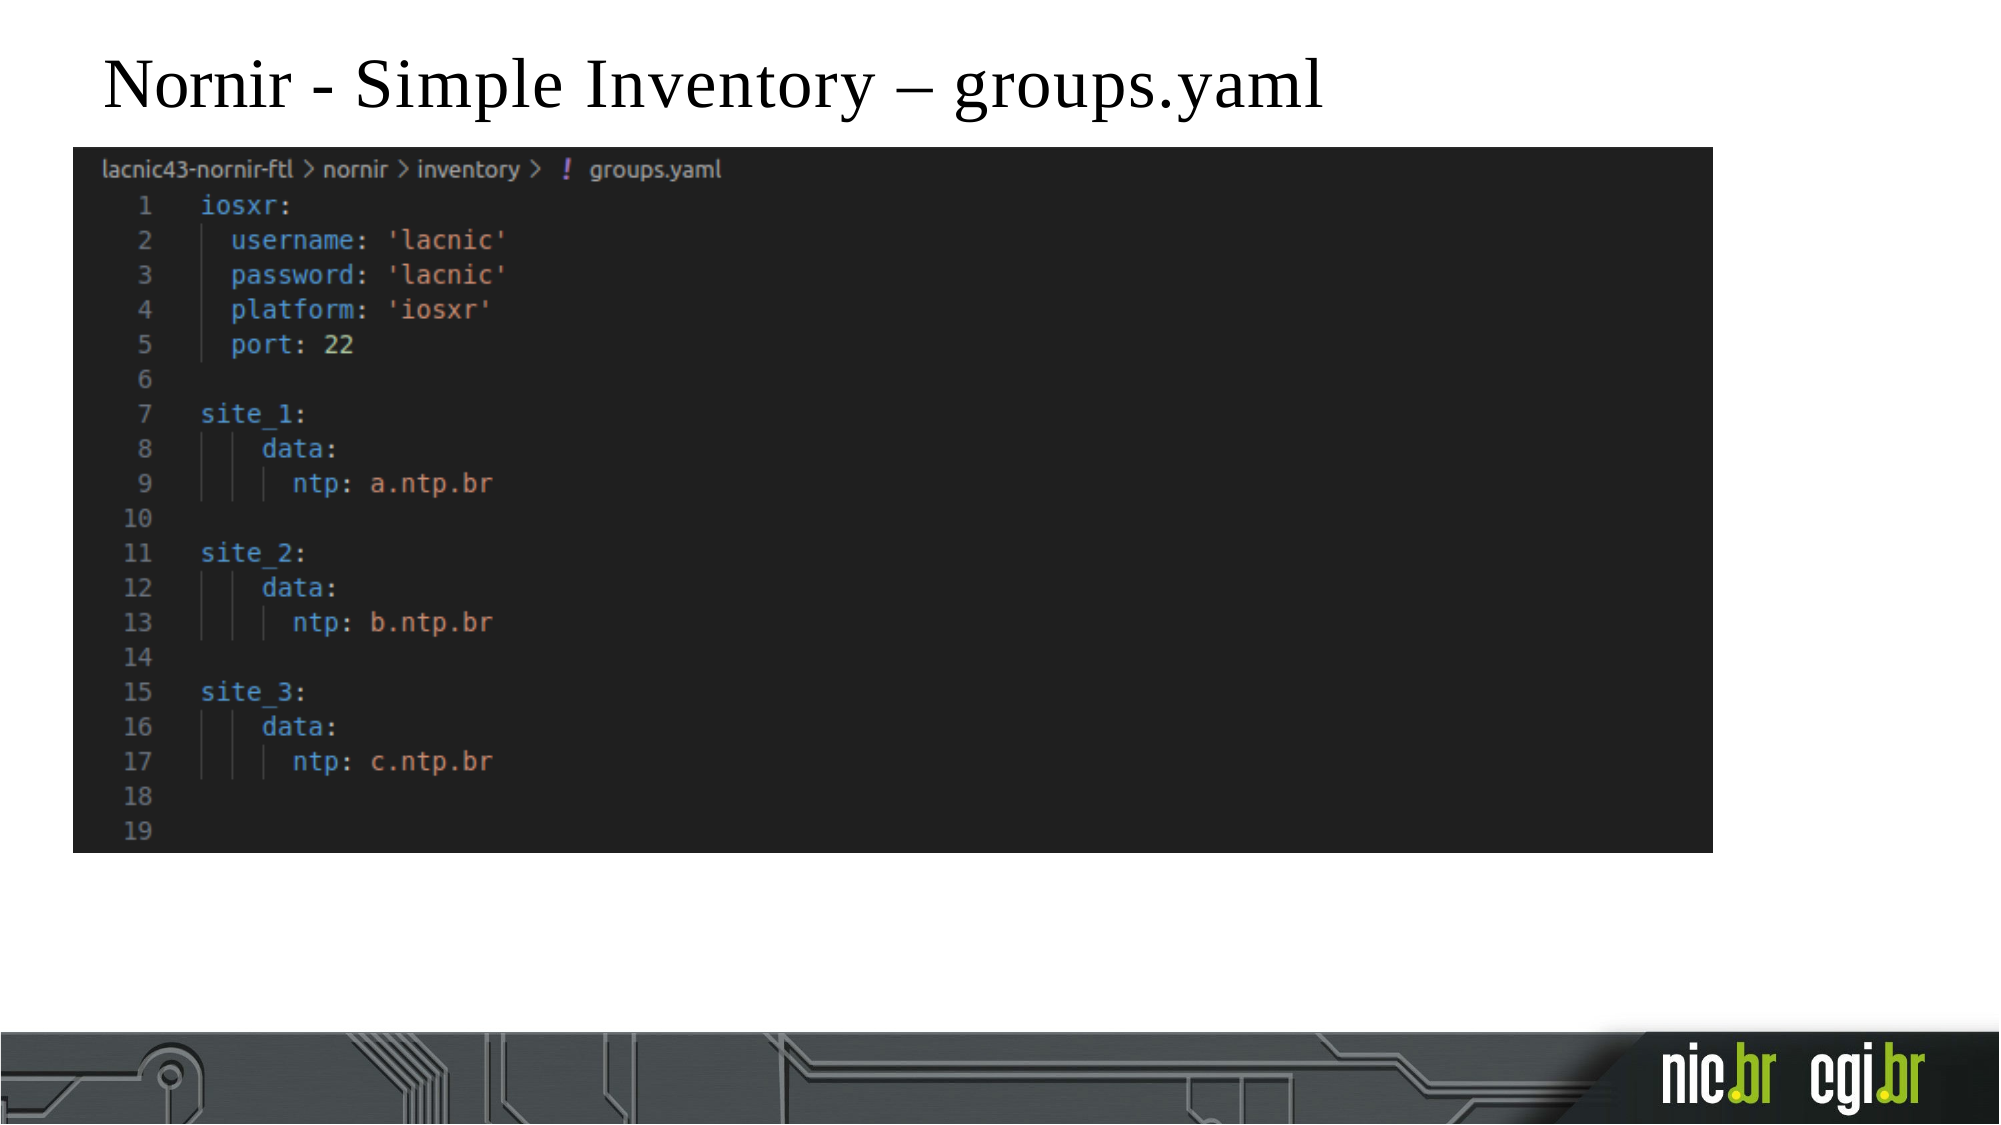

# Nornir - Simple Inventory – groups.yaml